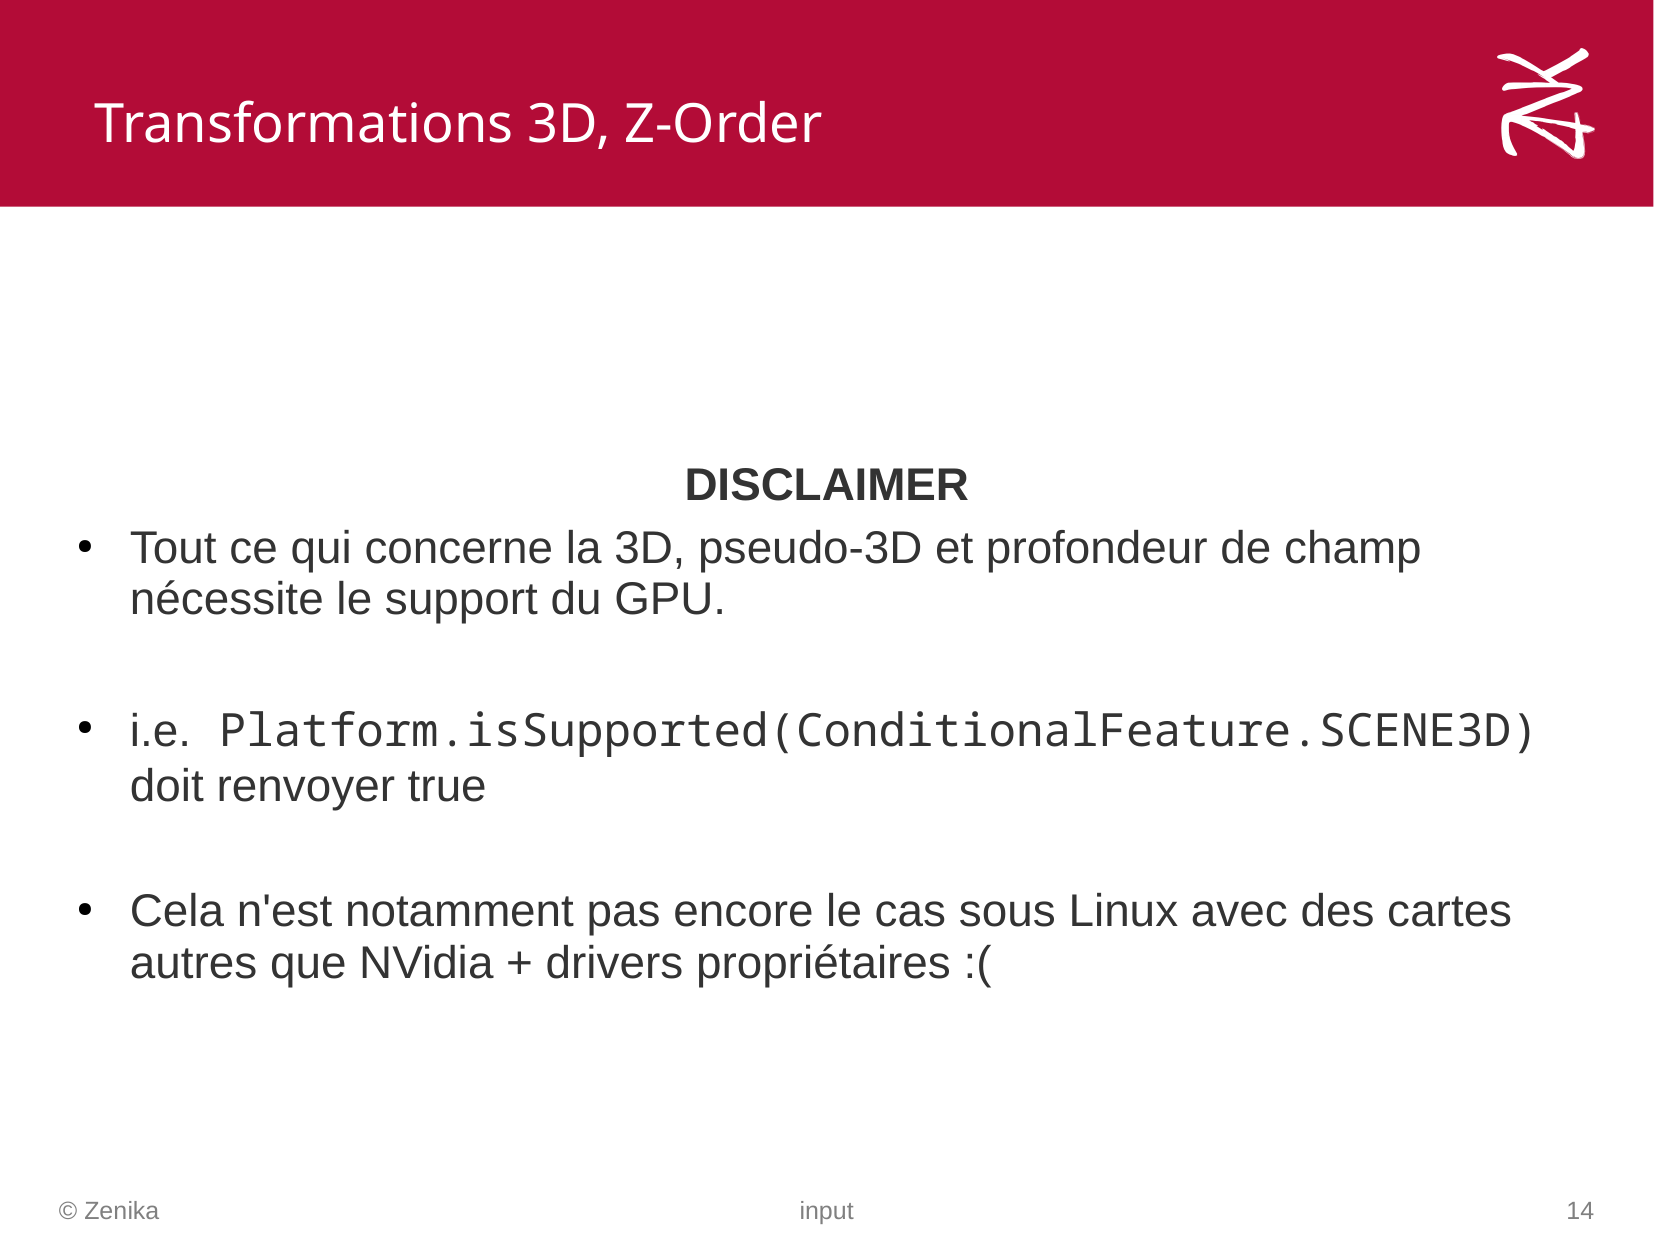

# Transformations 3D, Z-Order
DISCLAIMER
Tout ce qui concerne la 3D, pseudo-3D et profondeur de champ nécessite le support du GPU.
i.e. Platform.isSupported(ConditionalFeature.SCENE3D) doit renvoyer true
Cela n'est notamment pas encore le cas sous Linux avec des cartes autres que NVidia + drivers propriétaires :(